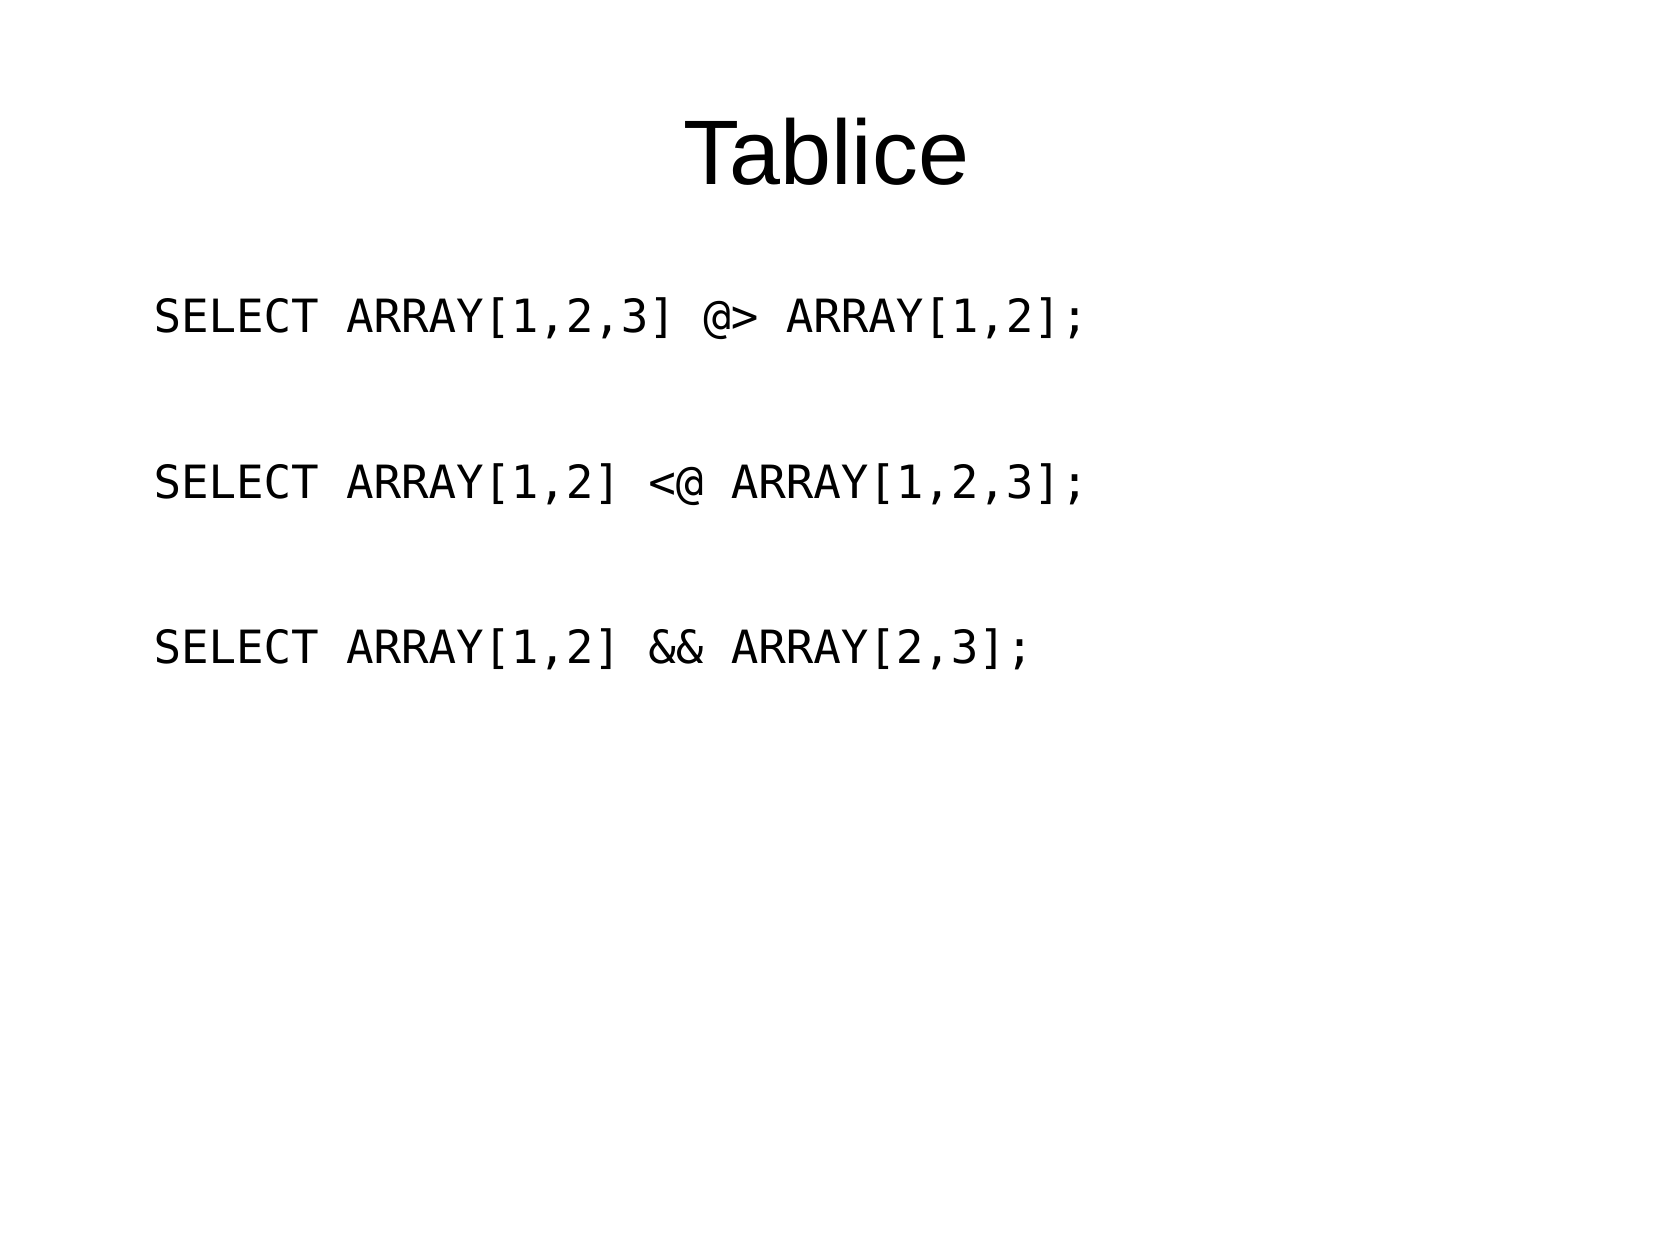

# Tablice
SELECT ARRAY[1,2,3] @> ARRAY[1,2];
SELECT ARRAY[1,2] <@ ARRAY[1,2,3];
SELECT ARRAY[1,2] && ARRAY[2,3];